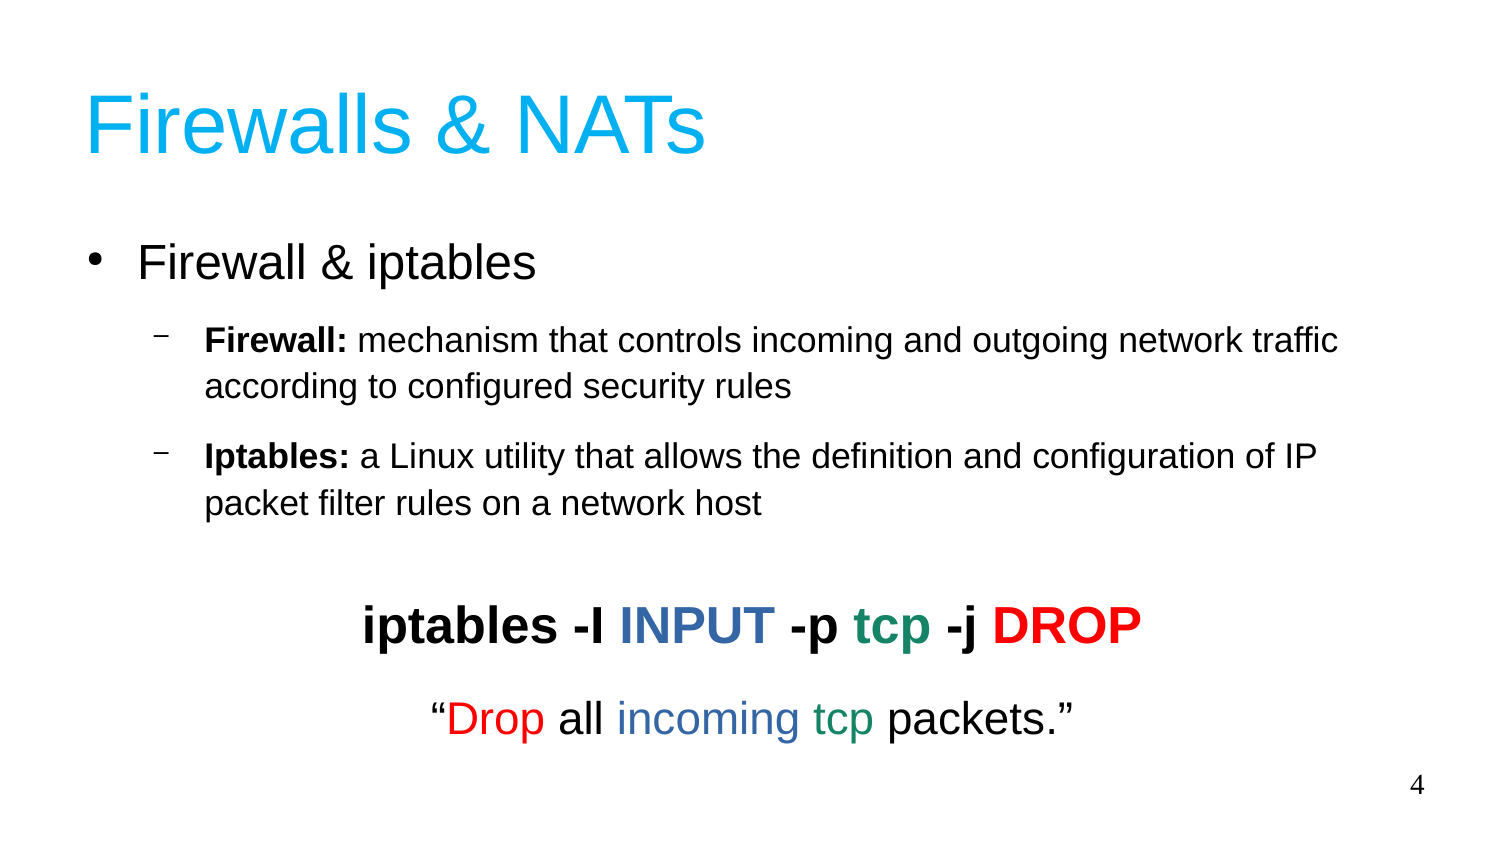

# Firewalls & NATs
Firewall & iptables
Firewall: mechanism that controls incoming and outgoing network traffic according to configured security rules
Iptables: a Linux utility that allows the definition and configuration of IP packet filter rules on a network host
iptables -I INPUT -p tcp -j DROP
“Drop all incoming tcp packets.”
4